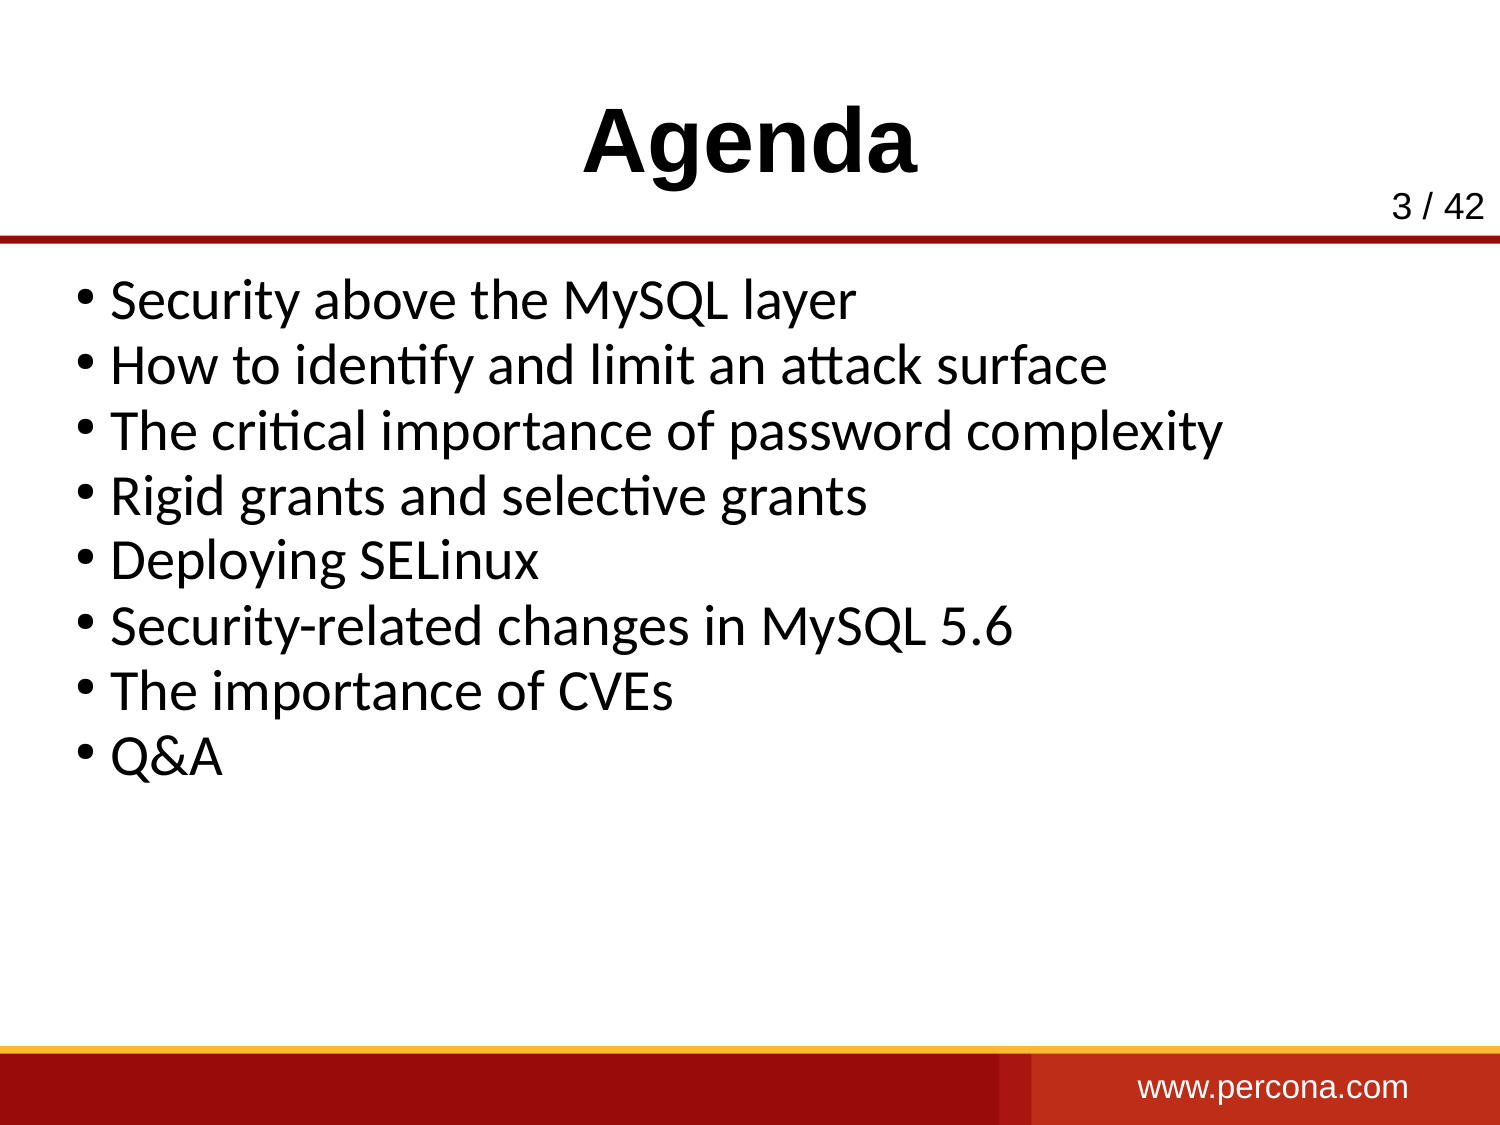

Agenda
Security above the MySQL layer
How to identify and limit an attack surface
The critical importance of password complexity
Rigid grants and selective grants
Deploying SELinux
Security-related changes in MySQL 5.6
The importance of CVEs
Q&A